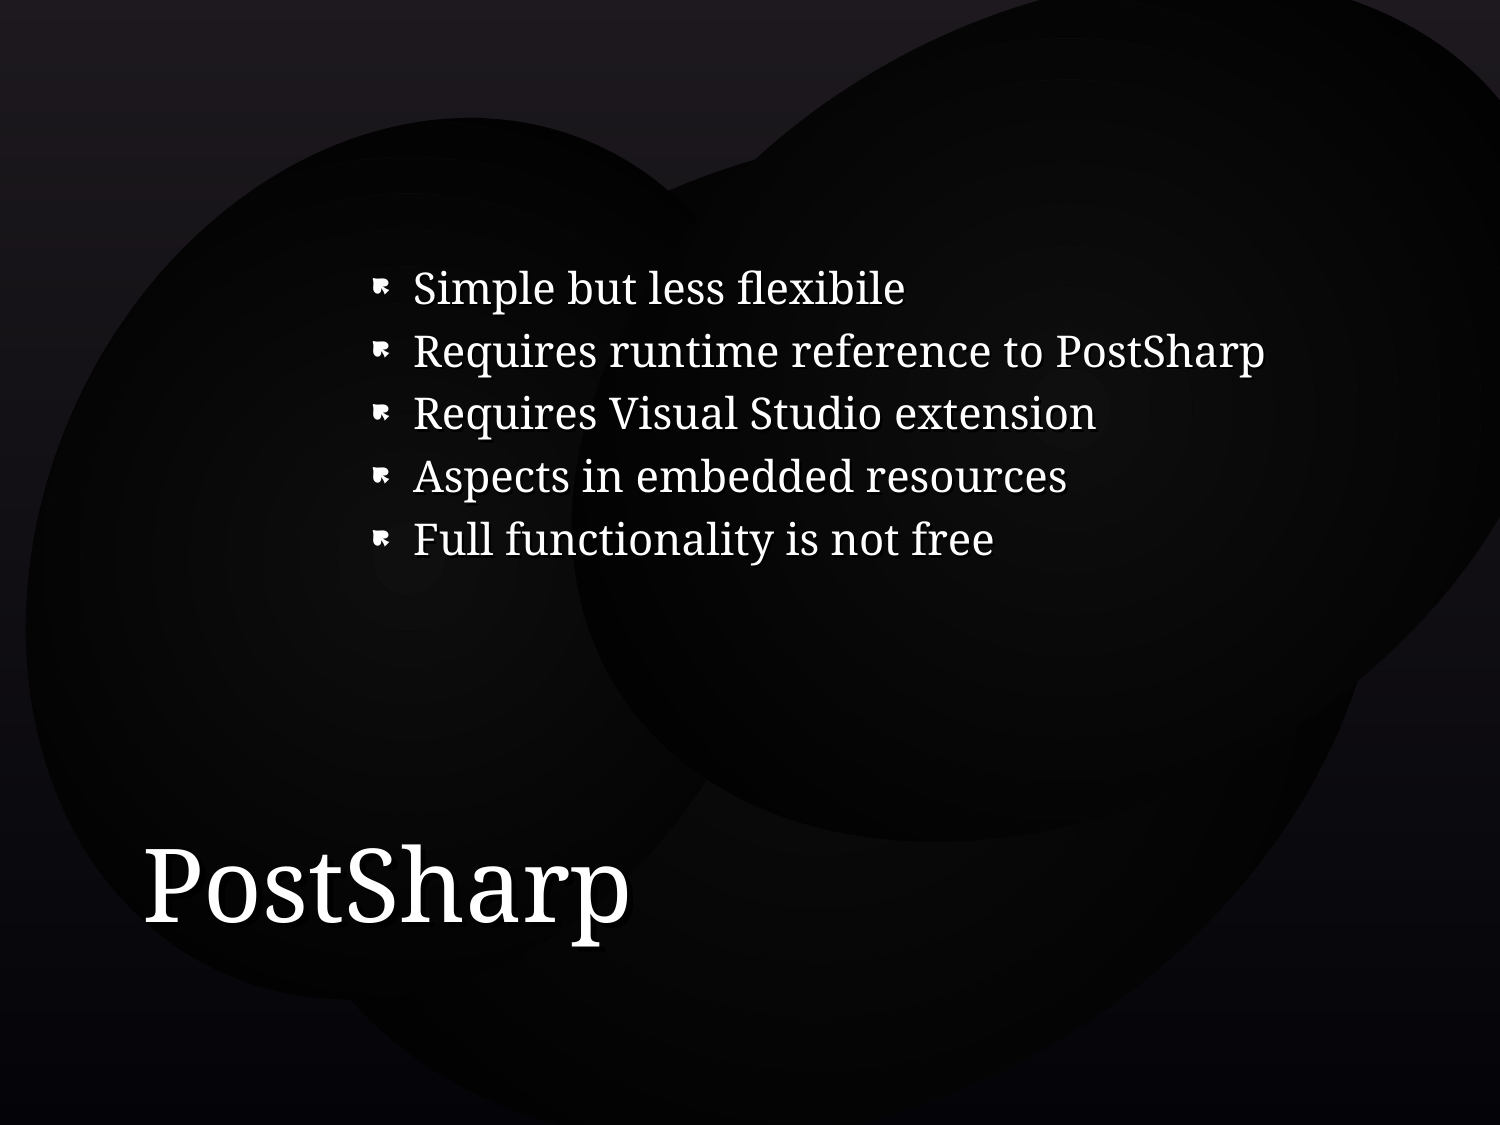

# Simple but less flexibile
Requires runtime reference to PostSharp
Requires Visual Studio extension
Aspects in embedded resources
Full functionality is not free
PostSharp